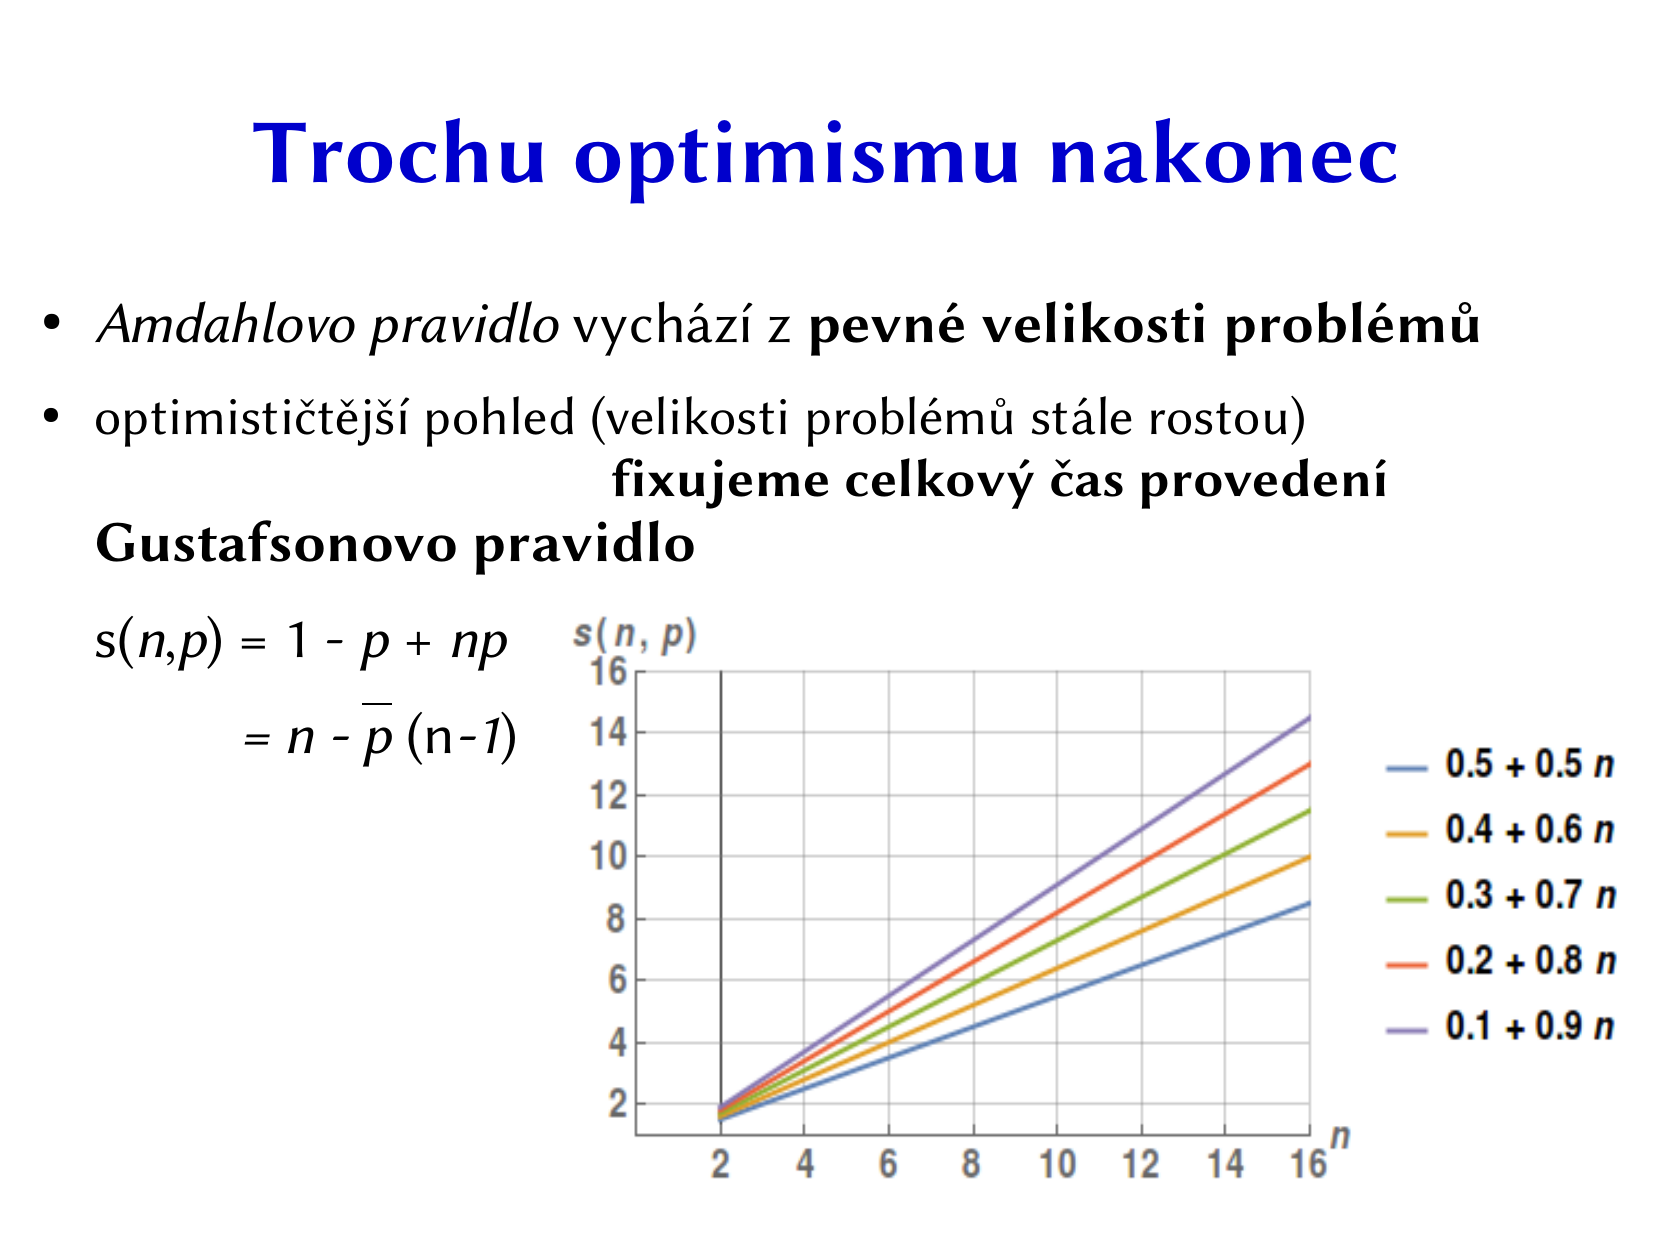

# Trochu optimismu nakonec
Amdahlovo pravidlo vychází z pevné velikosti problémů
optimističtější pohled (velikosti problémů stále rostou)
							fixujeme celkový čas provedení
Gustafsonovo pravidlo
s(n,p) = 1 - p + np
 = n - p (n-1)